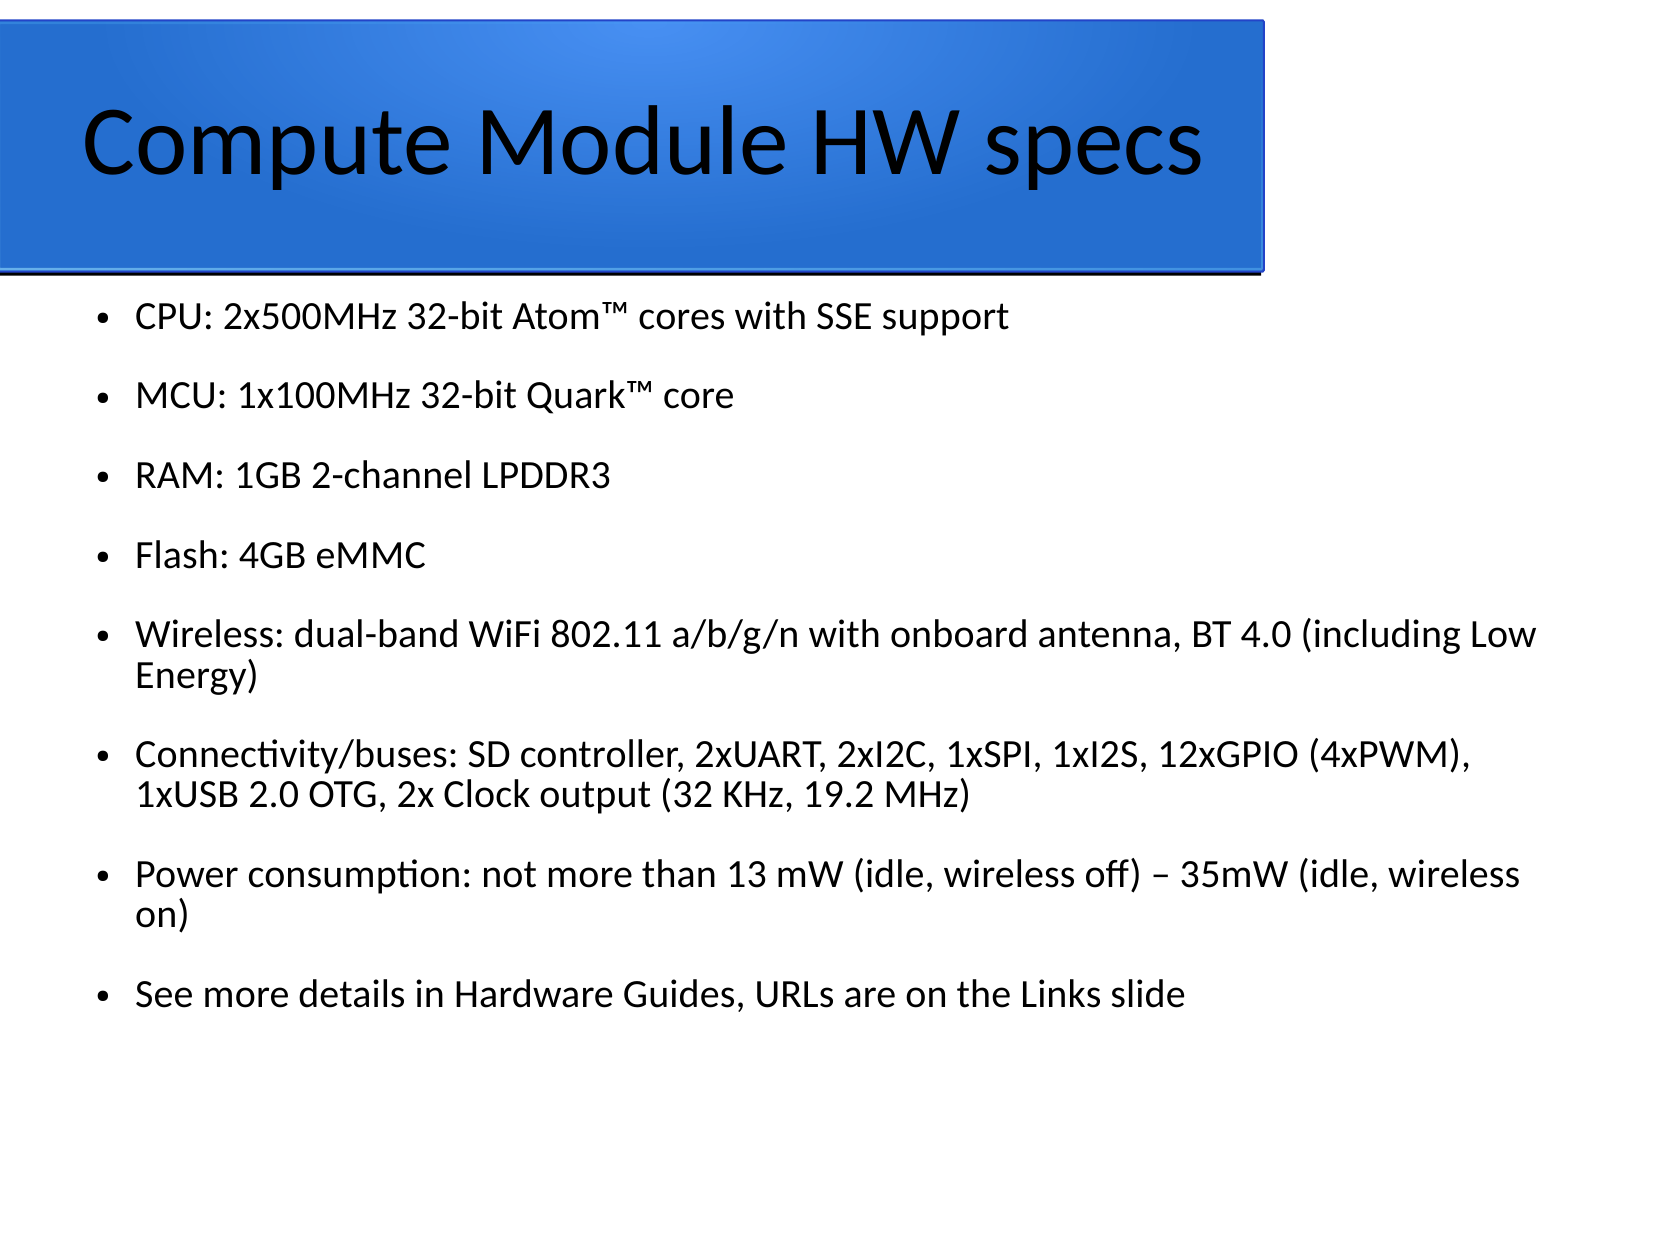

# Compute Module HW specs
CPU: 2x500MHz 32-bit Atom™ cores with SSE support
MCU: 1x100MHz 32-bit Quark™ core
RAM: 1GB 2-channel LPDDR3
Flash: 4GB eMMC
Wireless: dual-band WiFi 802.11 a/b/g/n with onboard antenna, BT 4.0 (including Low Energy)
Connectivity/buses: SD controller, 2xUART, 2xI2C, 1xSPI, 1xI2S, 12xGPIO (4xPWM), 1xUSB 2.0 OTG, 2x Clock output (32 KHz, 19.2 MHz)
Power consumption: not more than 13 mW (idle, wireless off) – 35mW (idle, wireless on)
See more details in Hardware Guides, URLs are on the Links slide